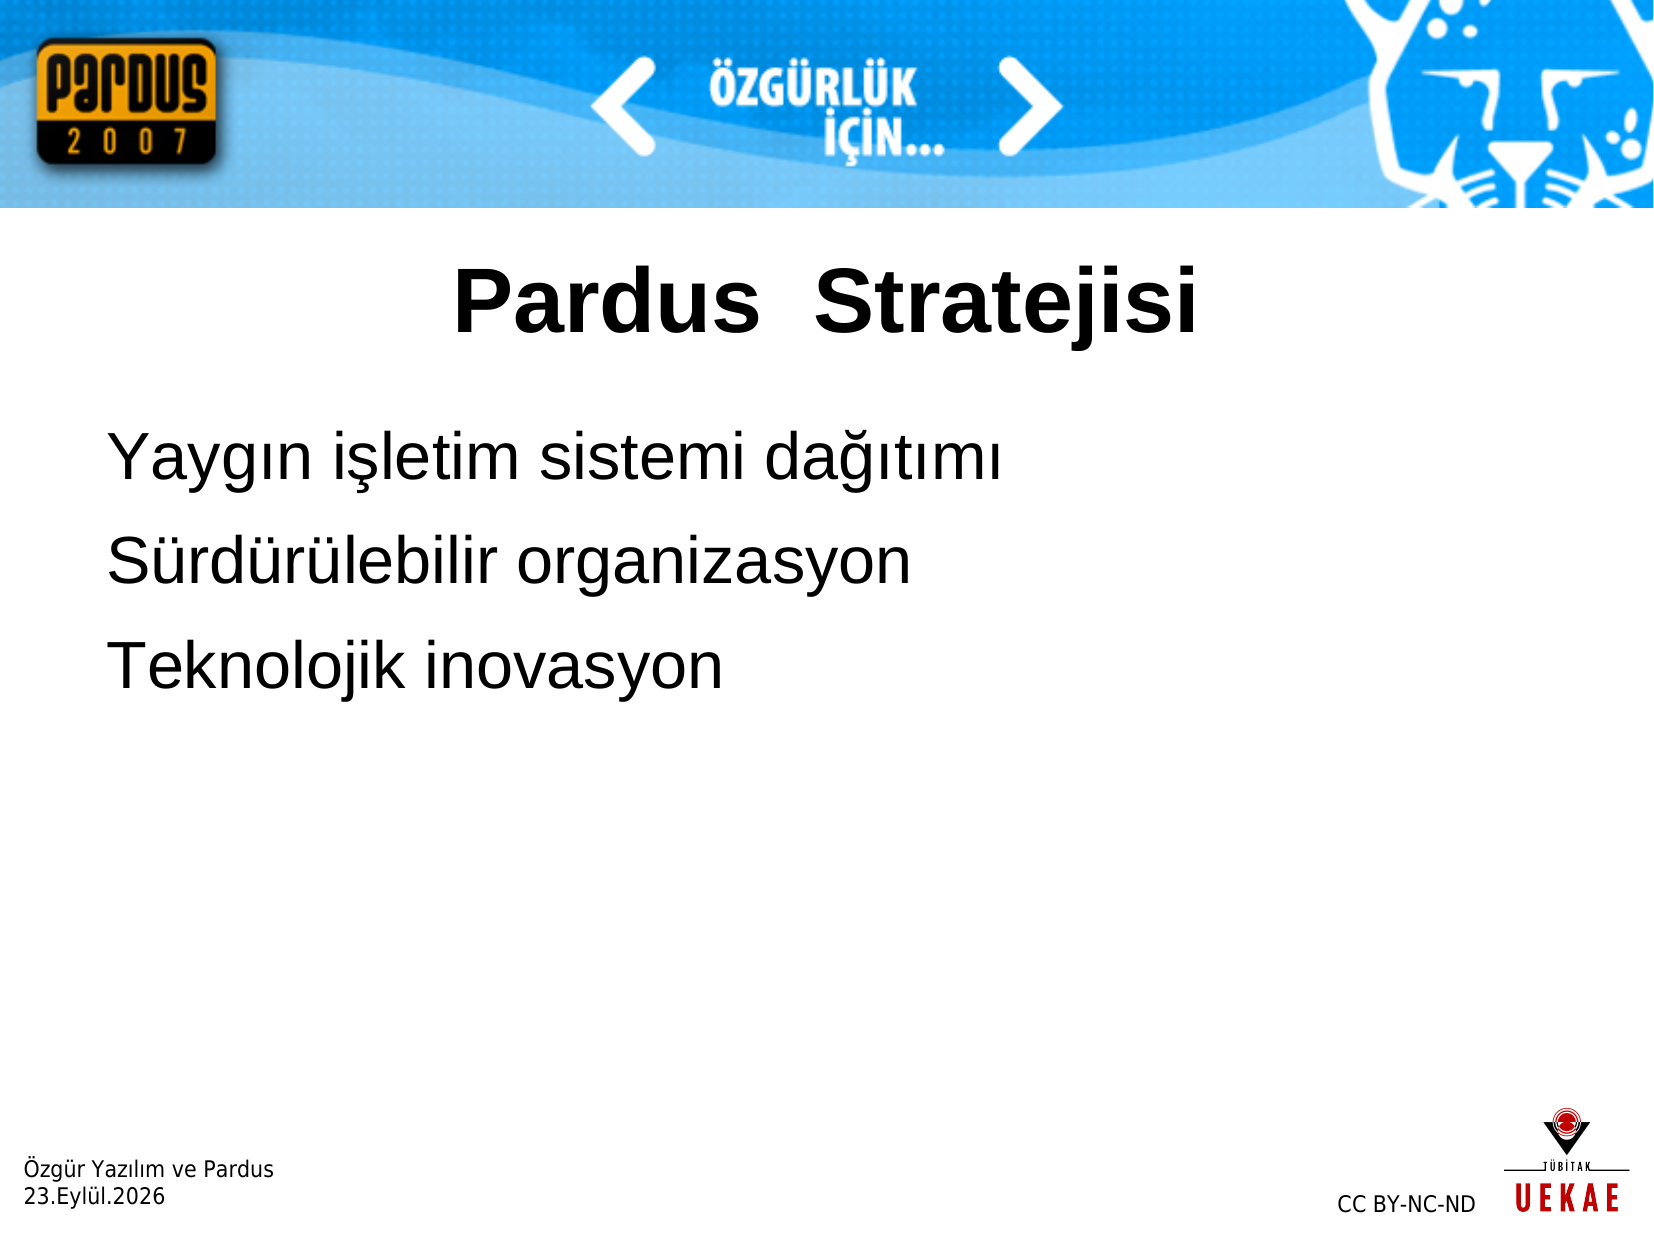

# Pardus Stratejisi
Yaygın işletim sistemi dağıtımı
Sürdürülebilir organizasyon
Teknolojik inovasyon